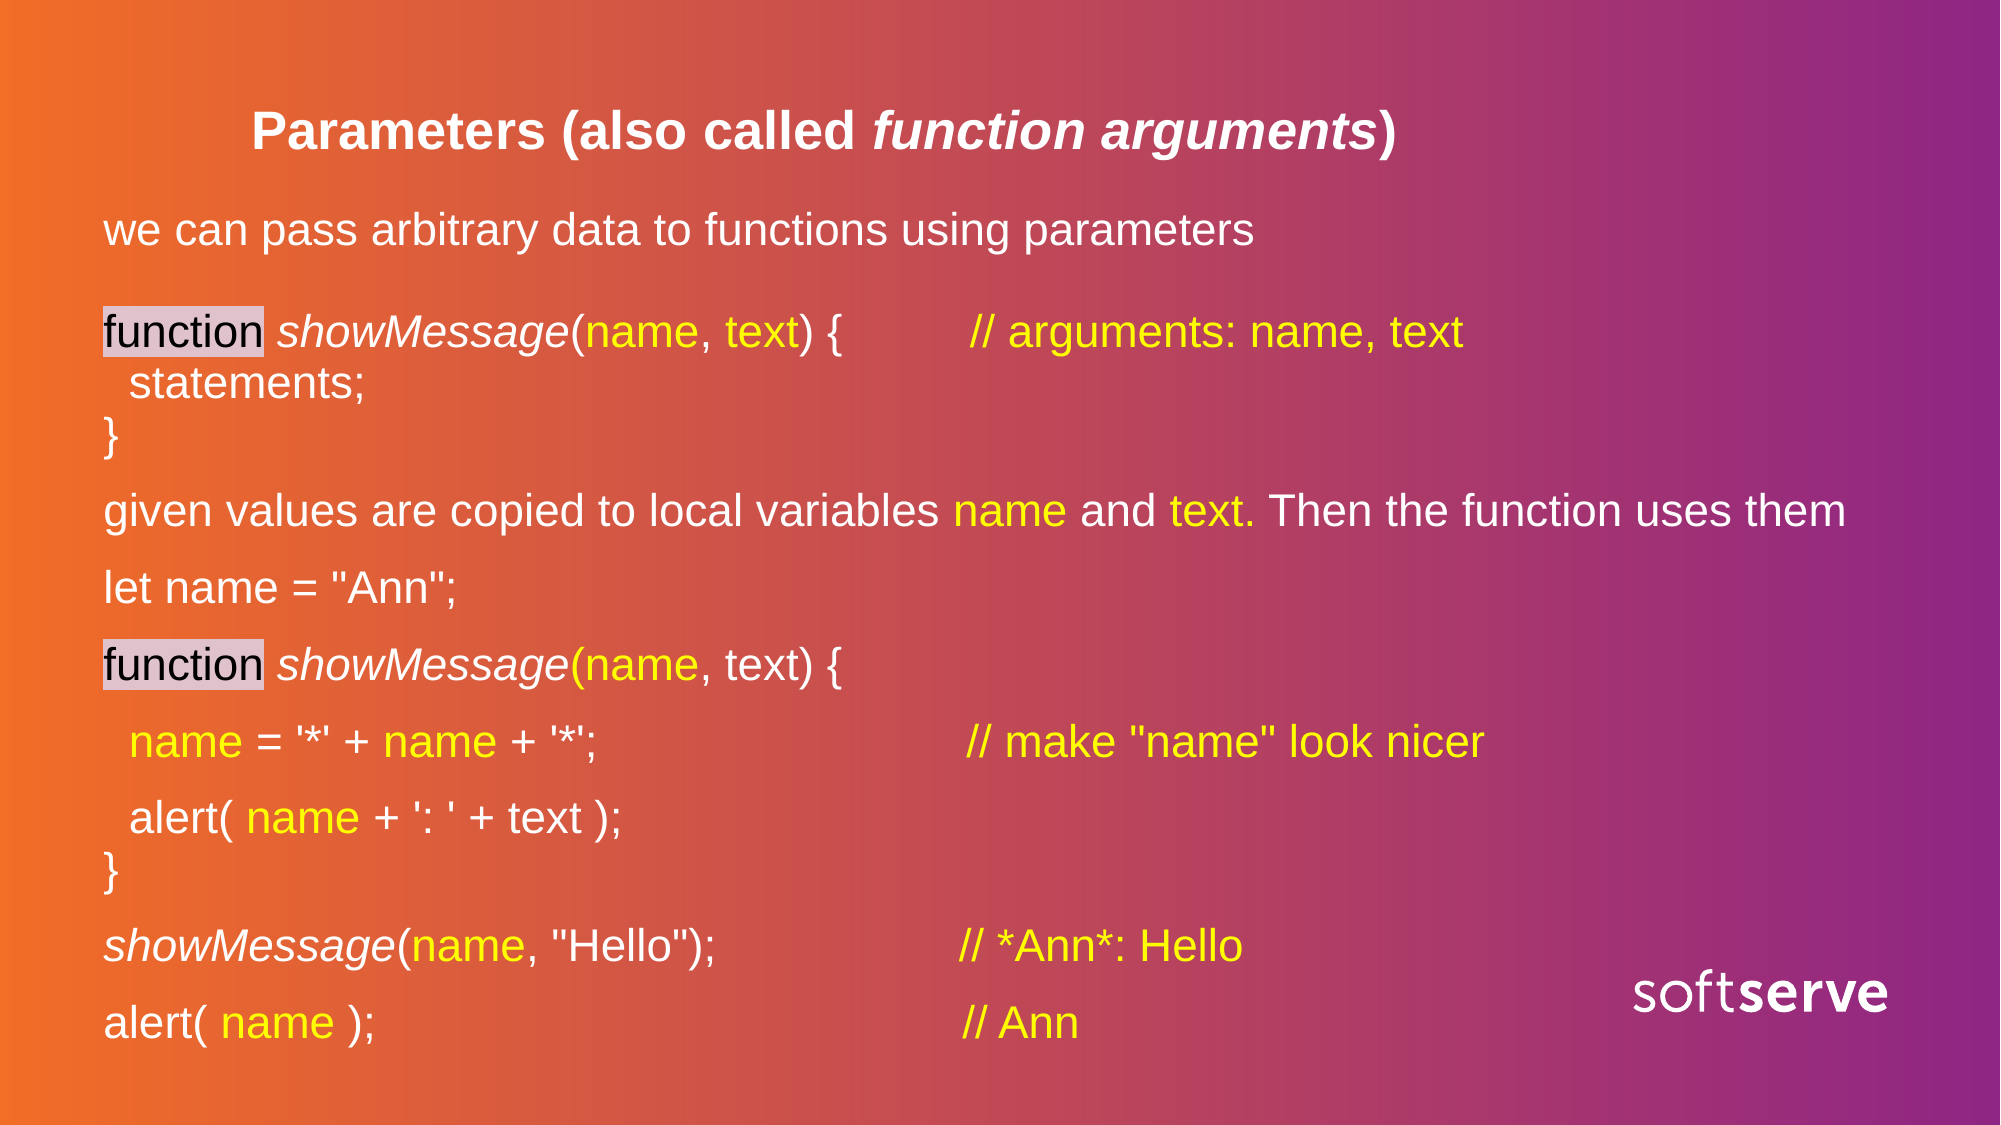

Parameters (also called function arguments)
we can pass arbitrary data to functions using parameters
function showMessage(name, text) { // arguments: name, text
 statements;
}
given values are copied to local variables name and text. Then the function uses them
let name = "Ann";
function showMessage(name, text) {
 name = '*' + name + '*'; 		 // make "name" look nicer
 alert( name + ': ' + text );
}
showMessage(name, "Hello"); // *Ann*: Hello
alert( name ); // Ann